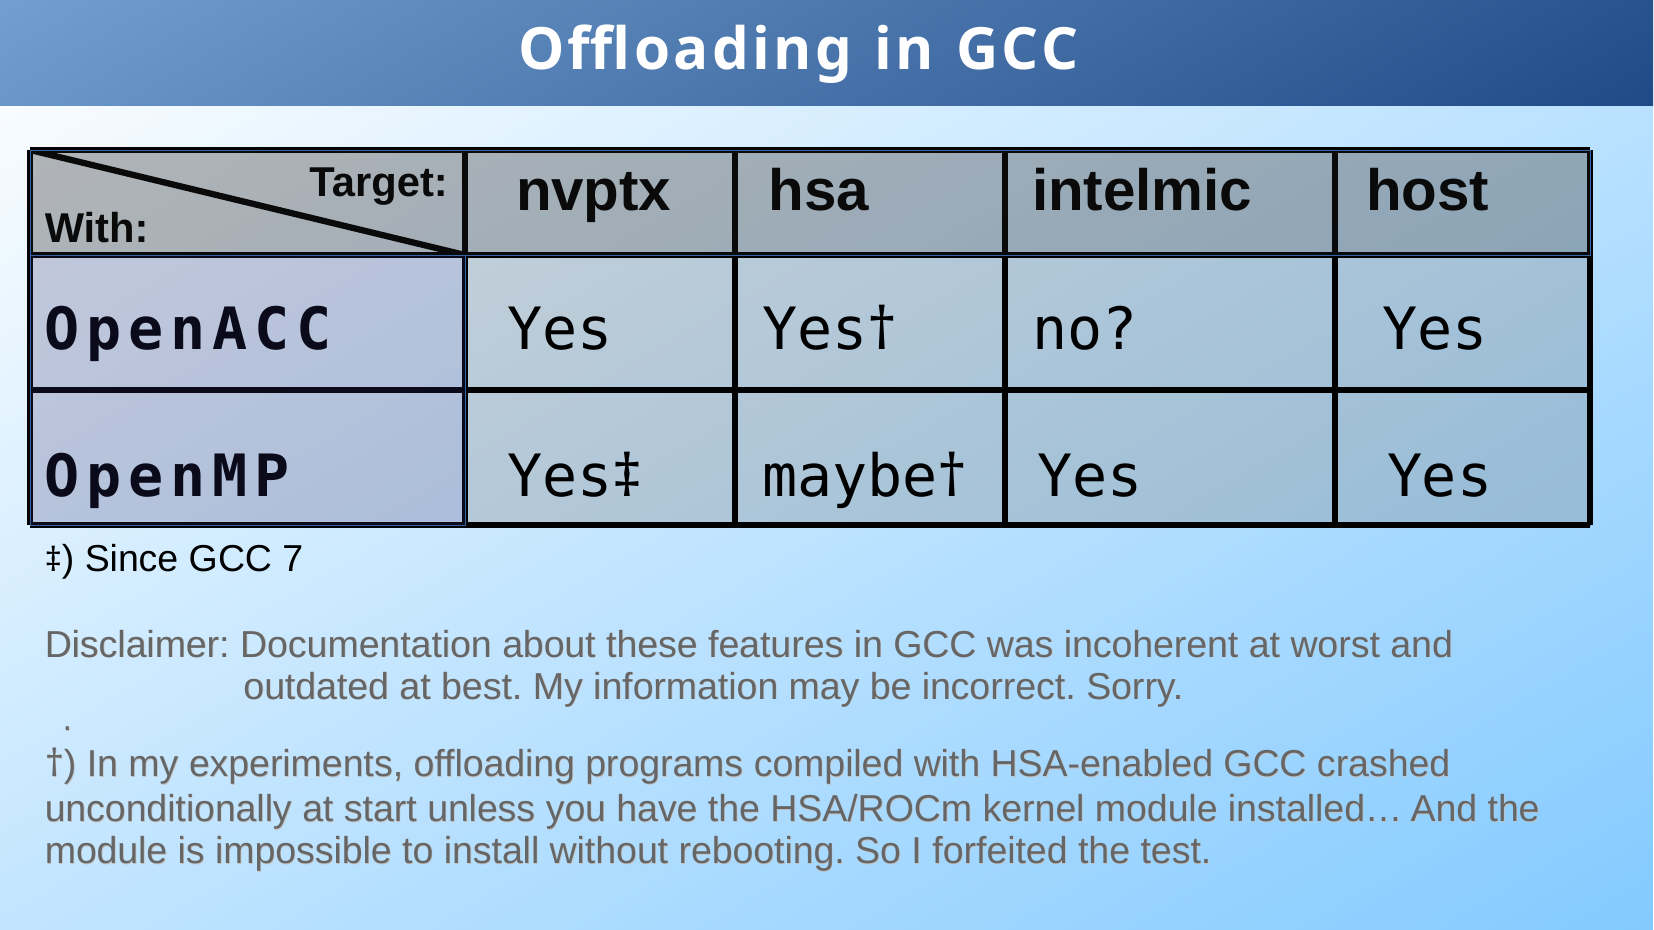

Offloading in GCC
 nvptx hsa intelmic host
OpenACC Yes Yes† no? Yes
OpenMP Yes‡ maybe† Yes Yes
 Target:
With:
‡) Since GCC 7
Disclaimer: Documentation about these features in GCC was incoherent at worst and
 outdated at best. My information may be incorrect. Sorry.
 .
†) In my experiments, offloading programs compiled with HSA-enabled GCC crashed unconditionally at start unless you have the HSA/ROCm kernel module installed… And the module is impossible to install without rebooting. So I forfeited the test.